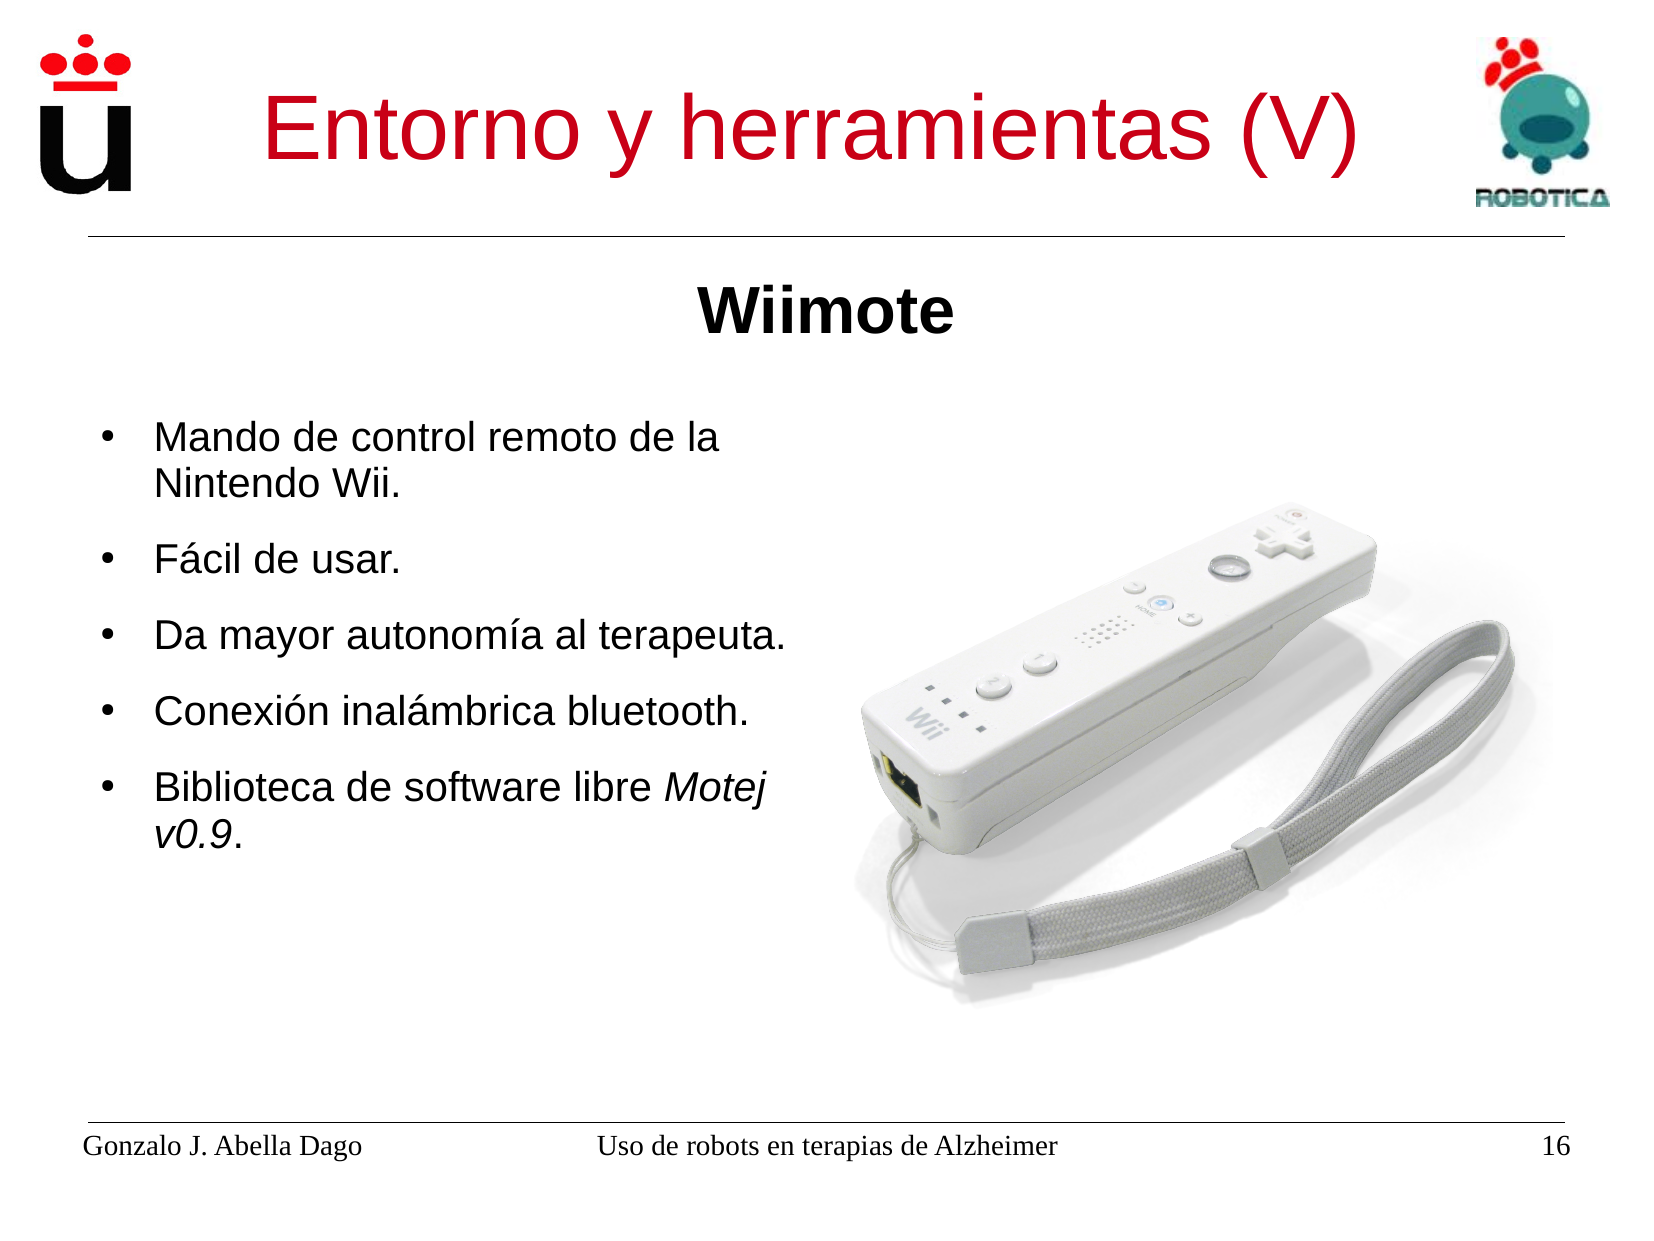

# Entorno y herramientas (V)
Wiimote
Mando de control remoto de la Nintendo Wii.
Fácil de usar.
Da mayor autonomía al terapeuta.
Conexión inalámbrica bluetooth.
Biblioteca de software libre Motej v0.9.
16